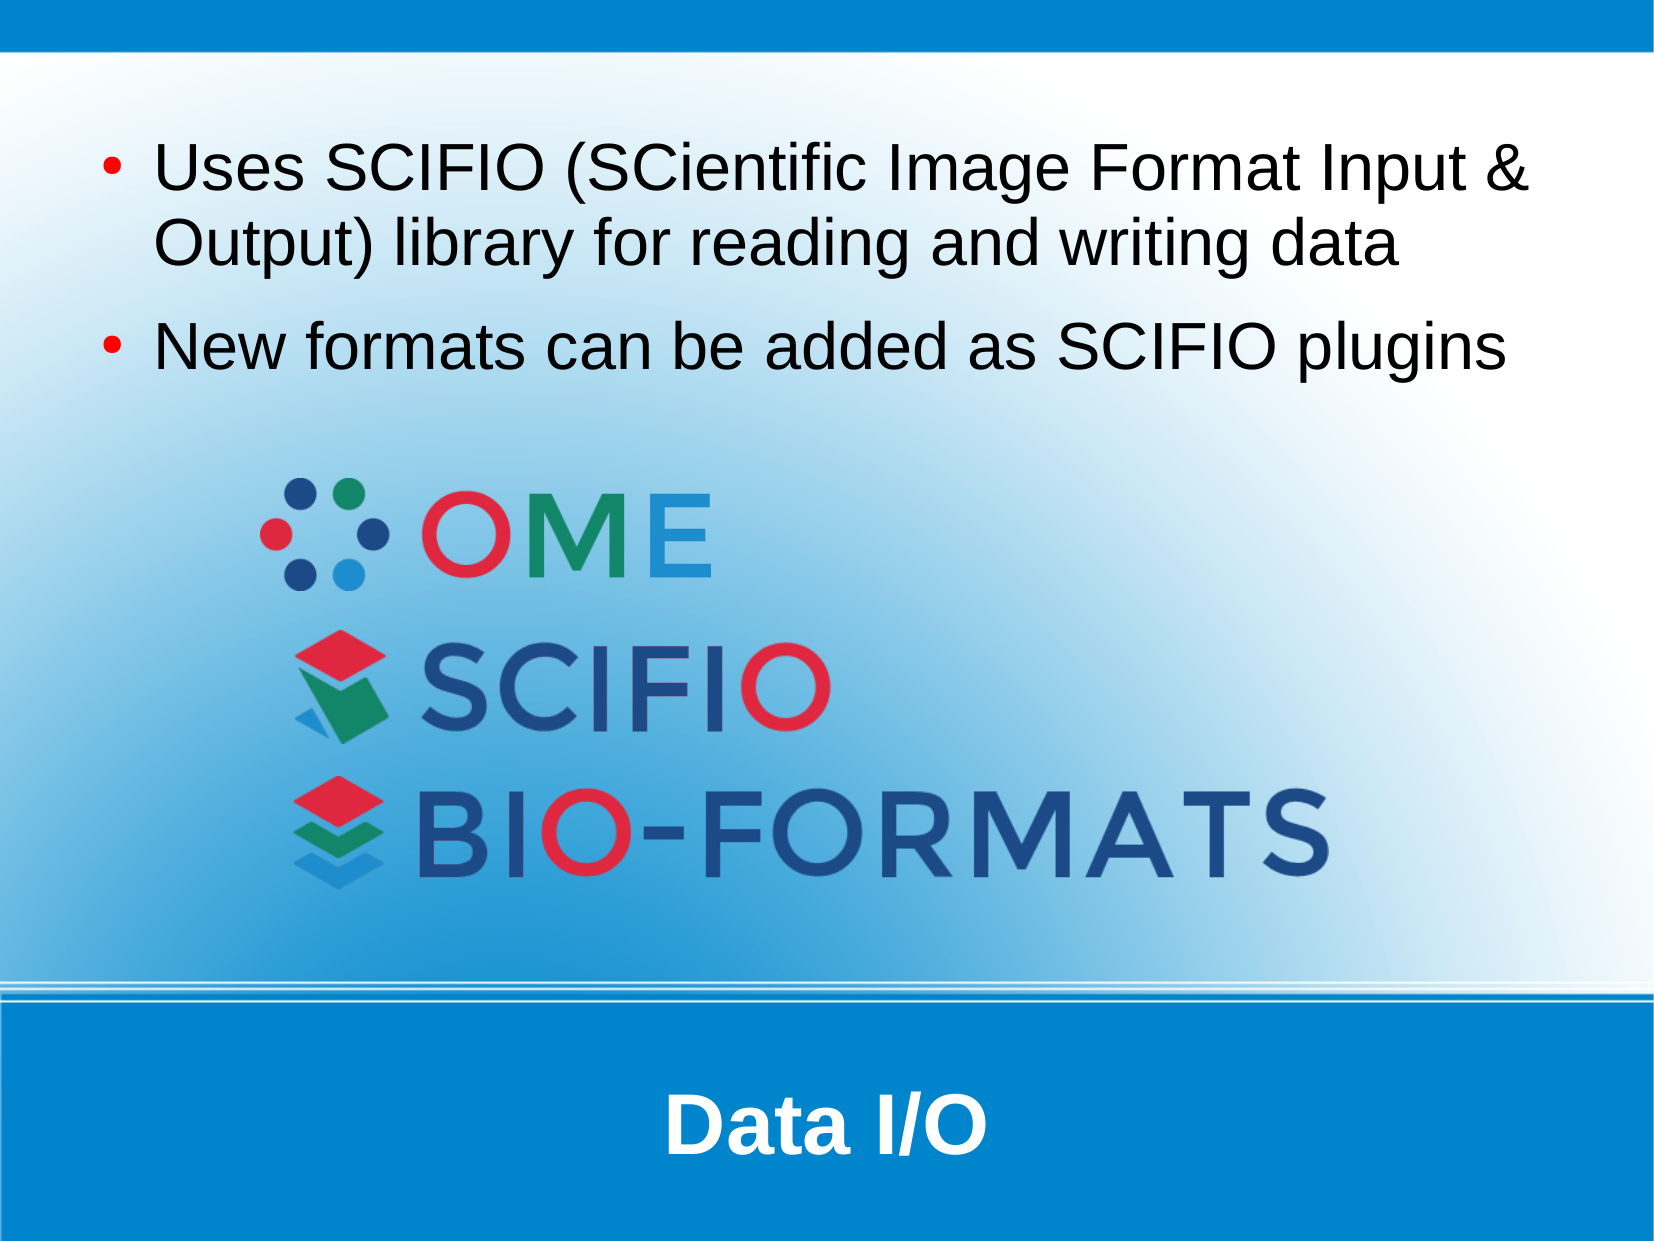

Uses SCIFIO (SCientific Image Format Input & Output) library for reading and writing data
New formats can be added as SCIFIO plugins
# Data I/O